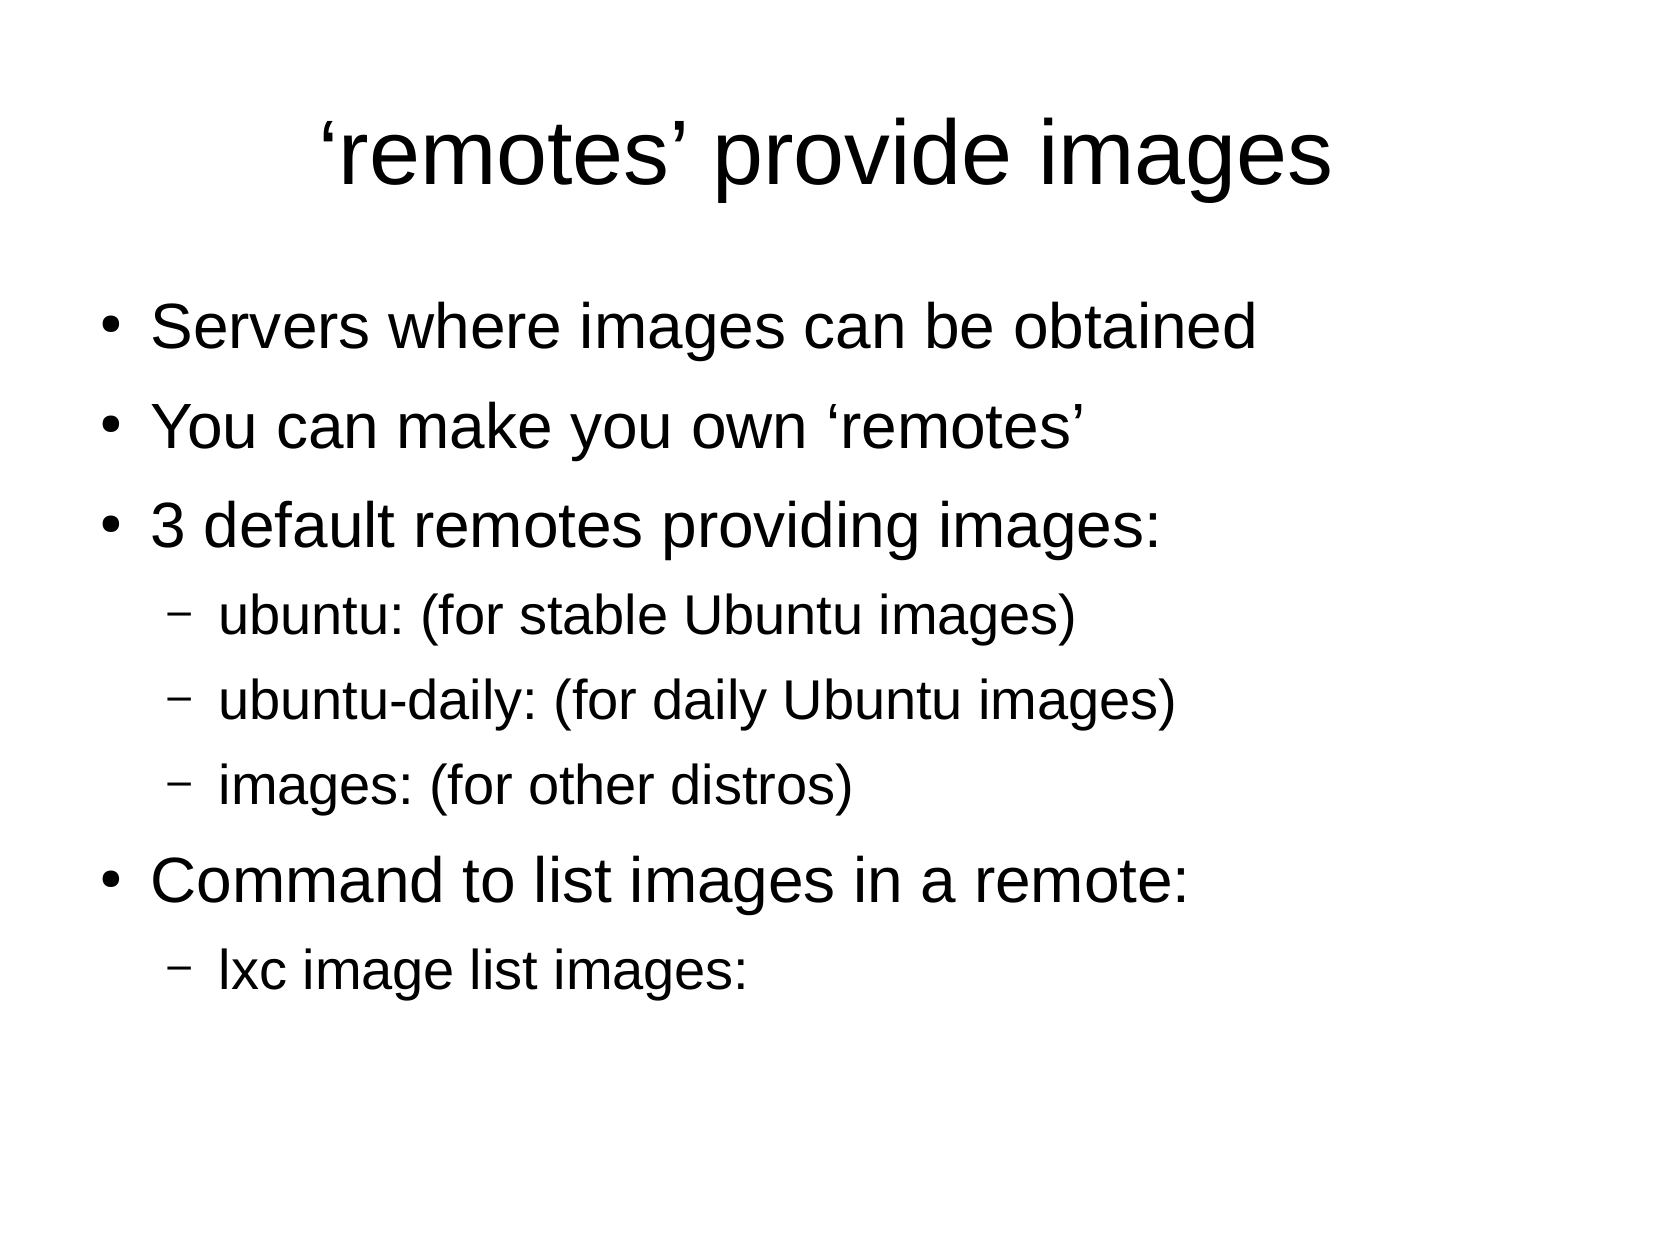

# ‘remotes’ provide images
Servers where images can be obtained
You can make you own ‘remotes’
3 default remotes providing images:
ubuntu: (for stable Ubuntu images)
ubuntu-daily: (for daily Ubuntu images)
images: (for other distros)
Command to list images in a remote:
lxc image list images: